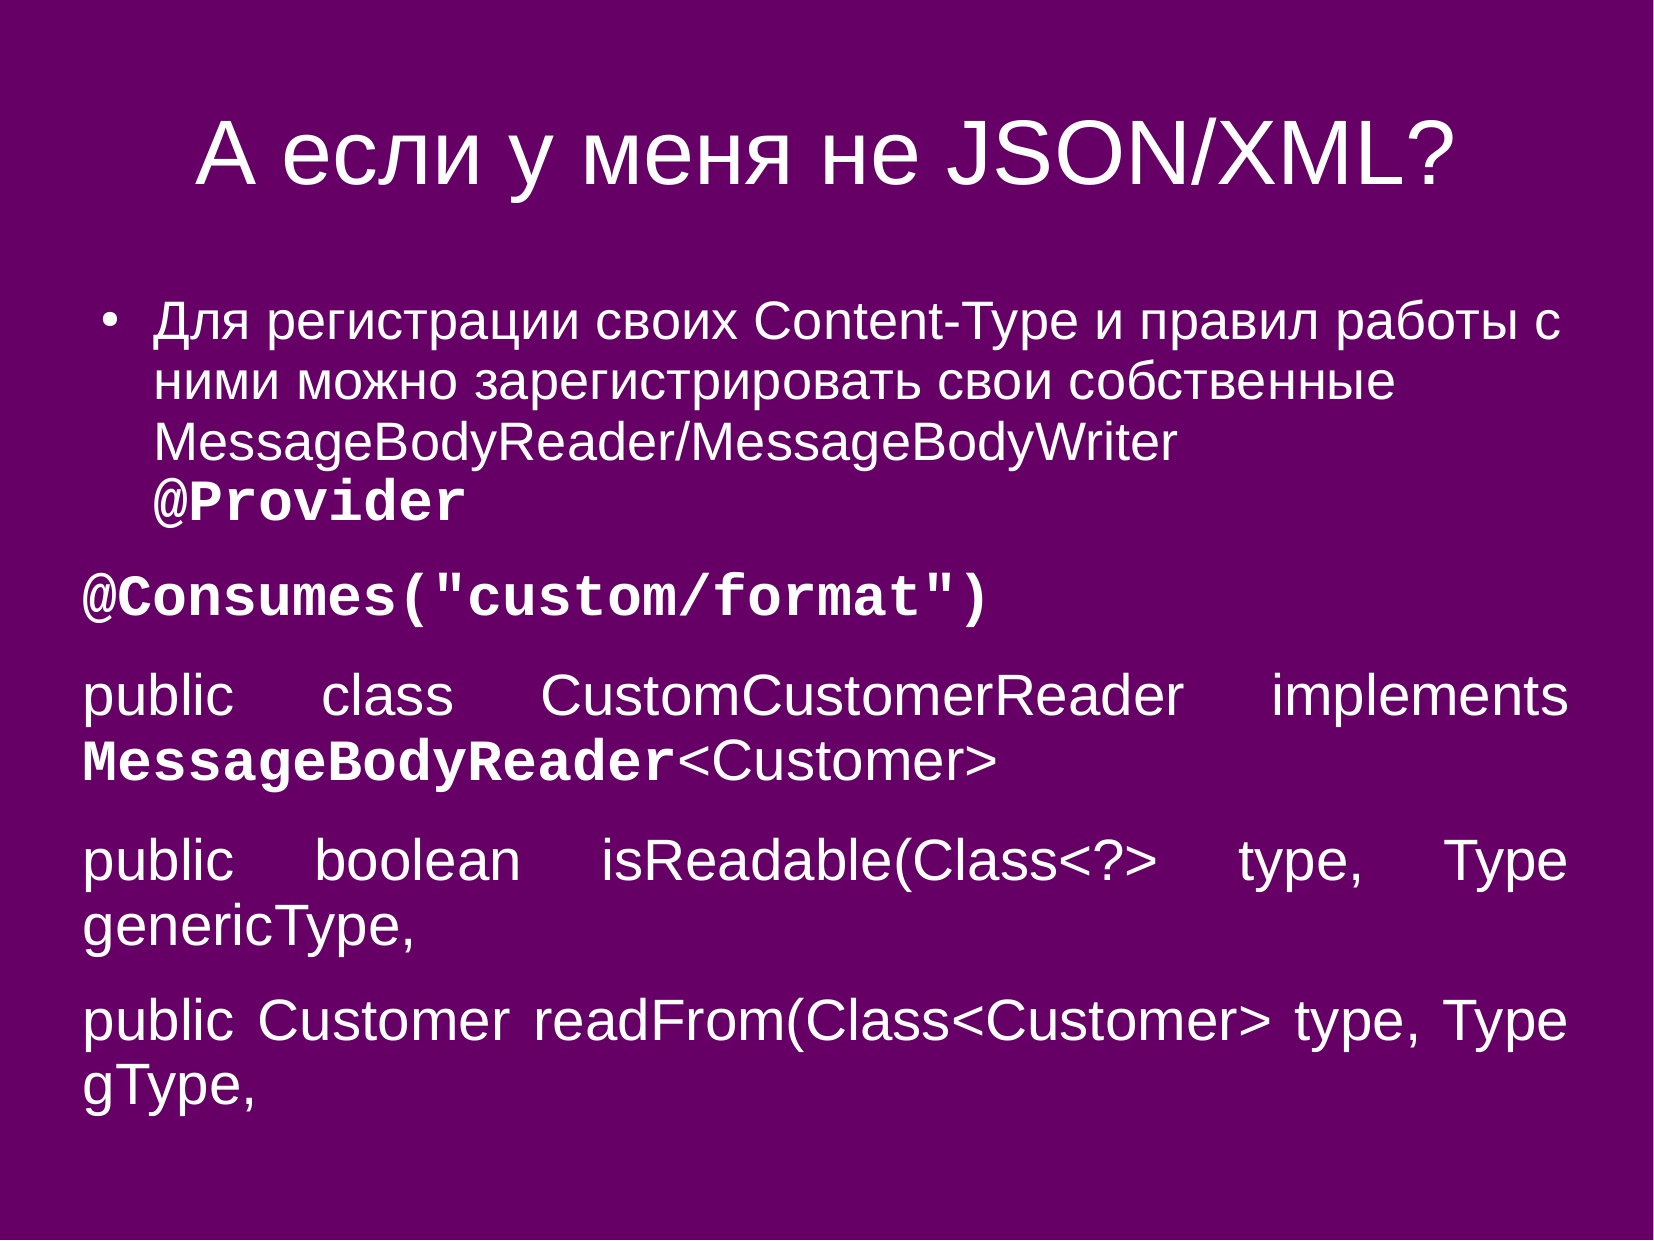

# А если у меня не JSON/XML?
Для регистрации своих Content-Type и правил работы с ними можно зарегистрировать свои собственные
MessageBodyReader/MessageBodyWriter
@Provider
@Consumes("custom/format")
public class CustomCustomerReader implements MessageBodyReader<Customer>
public boolean isReadable(Class<?> type, Type genericType,
public Customer readFrom(Class<Customer> type, Type gType,